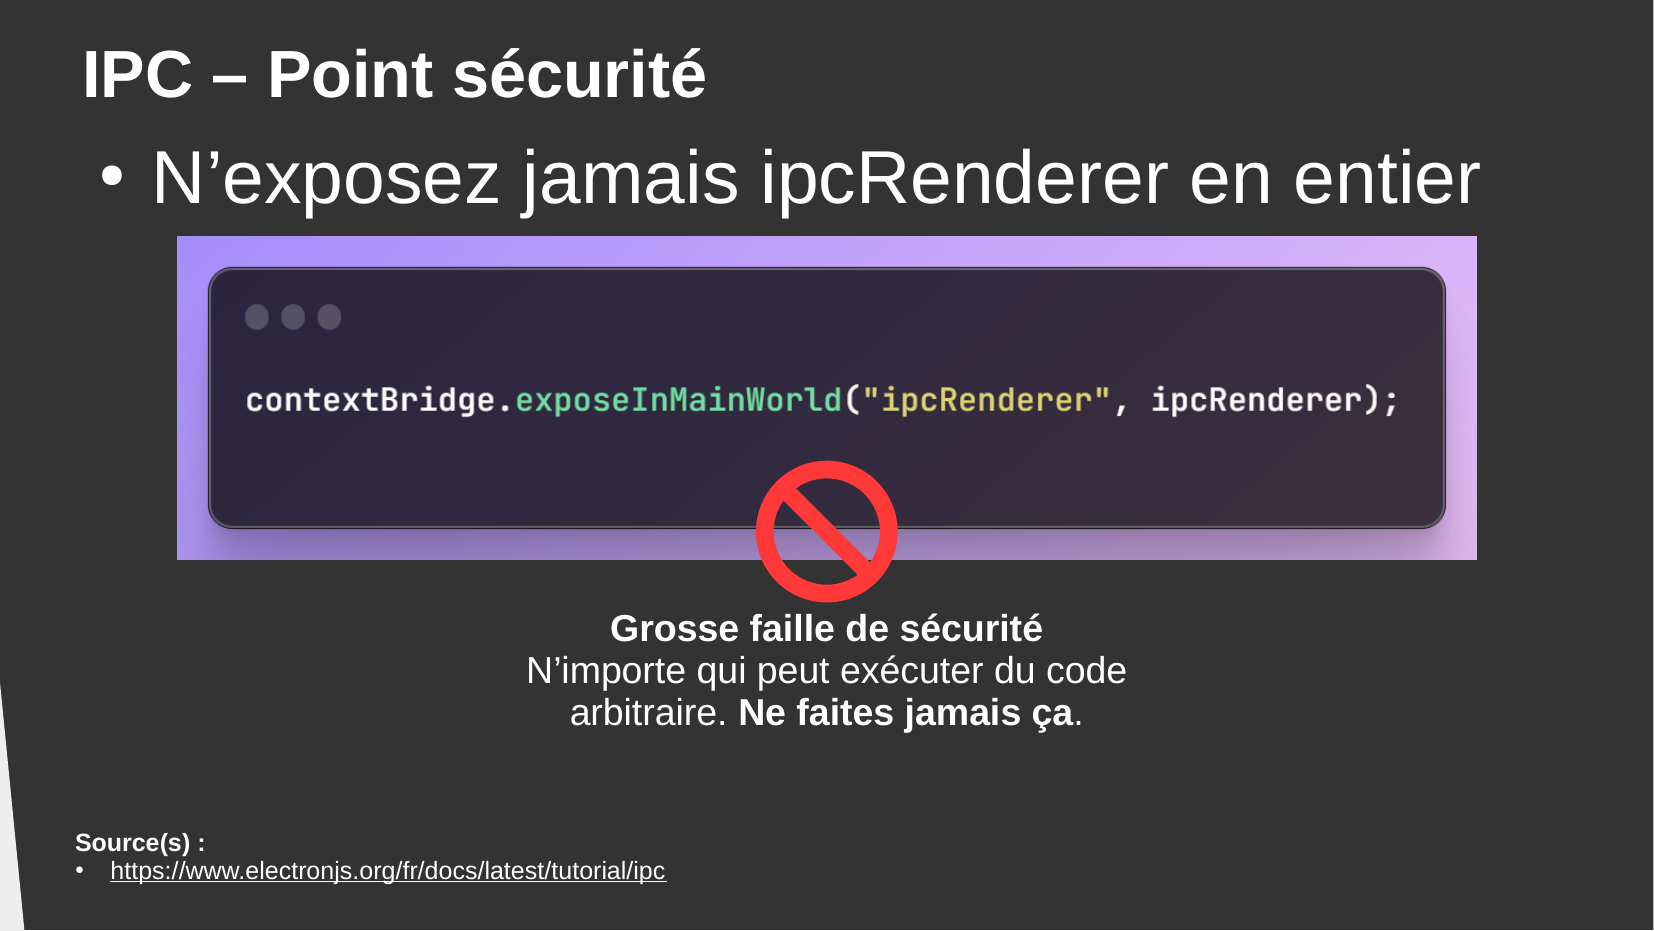

# IPC – Point sécurité
N’exposez jamais ipcRenderer en entier
Grosse faille de sécurité
N’importe qui peut exécuter du code arbitraire. Ne faites jamais ça.
Source(s) :
https://www.electronjs.org/fr/docs/latest/tutorial/ipc